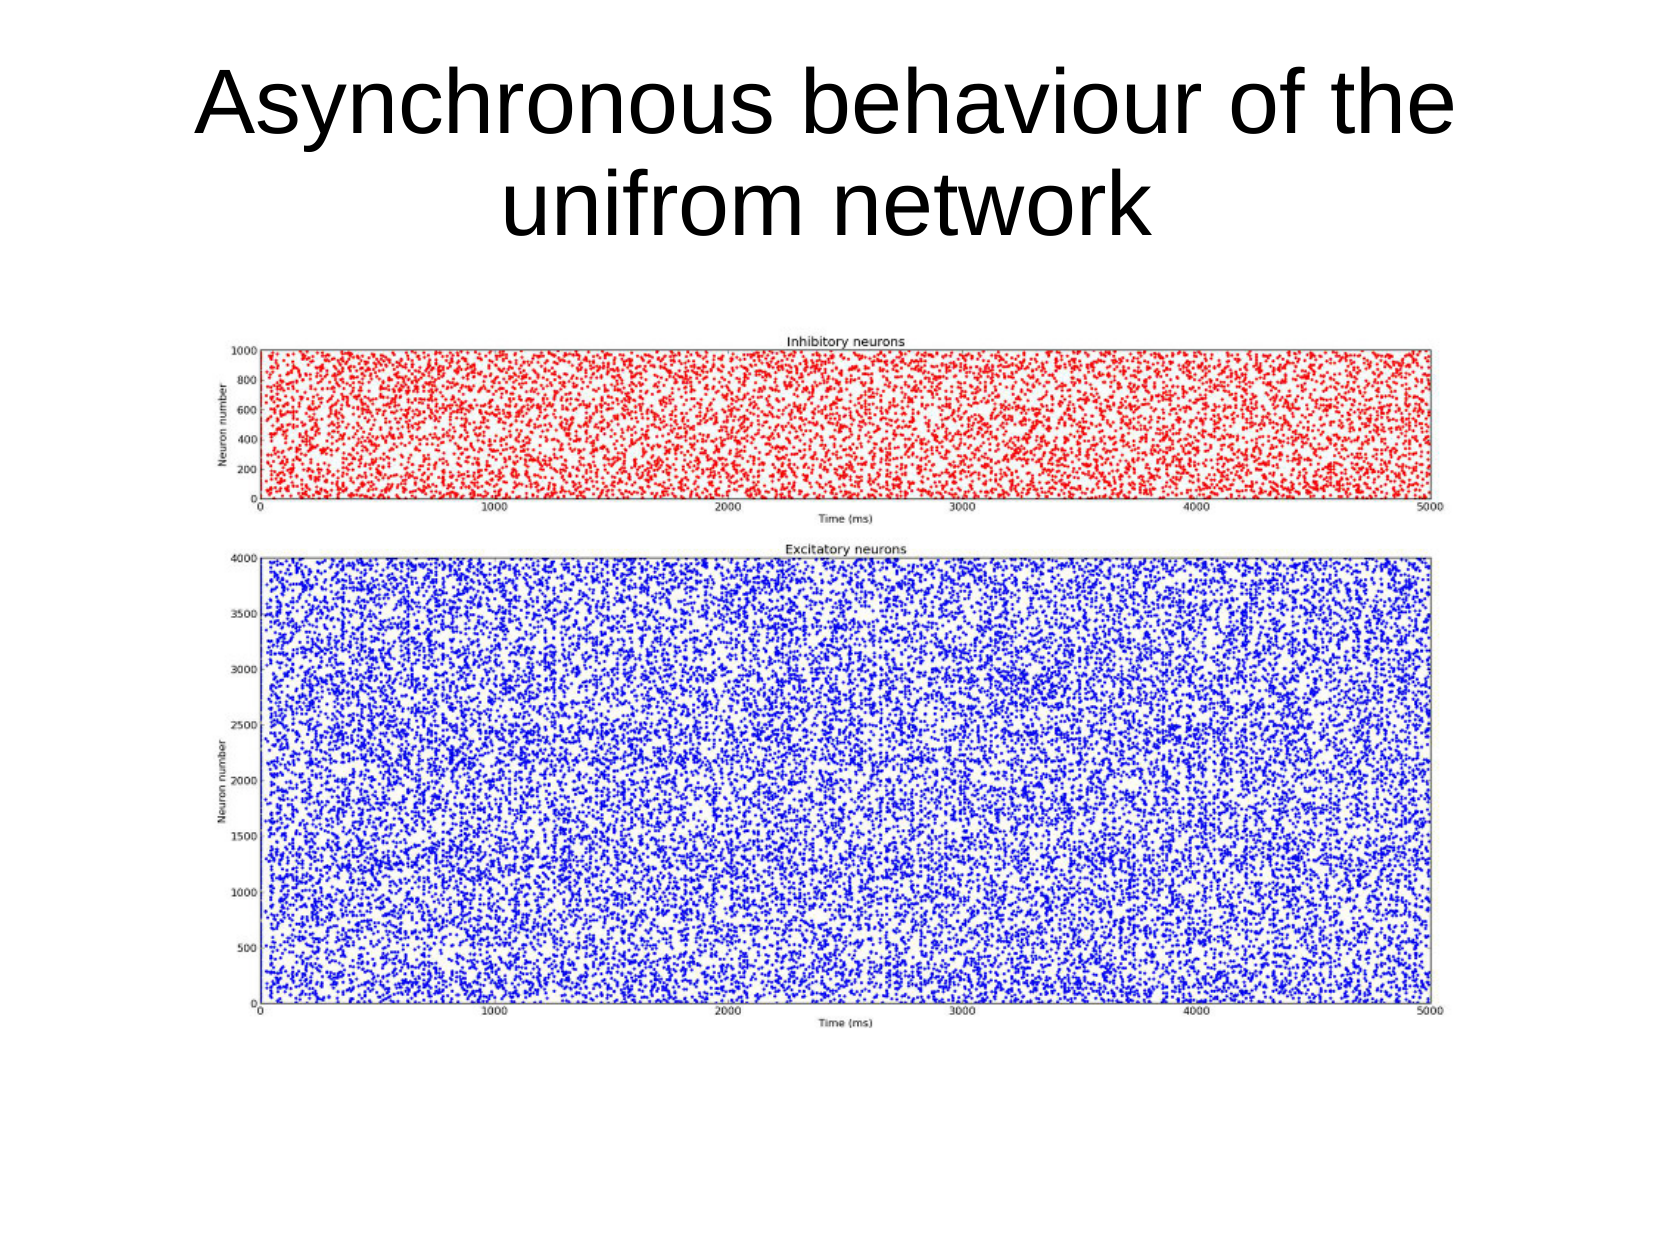

# Asynchronous behaviour of the unifrom network